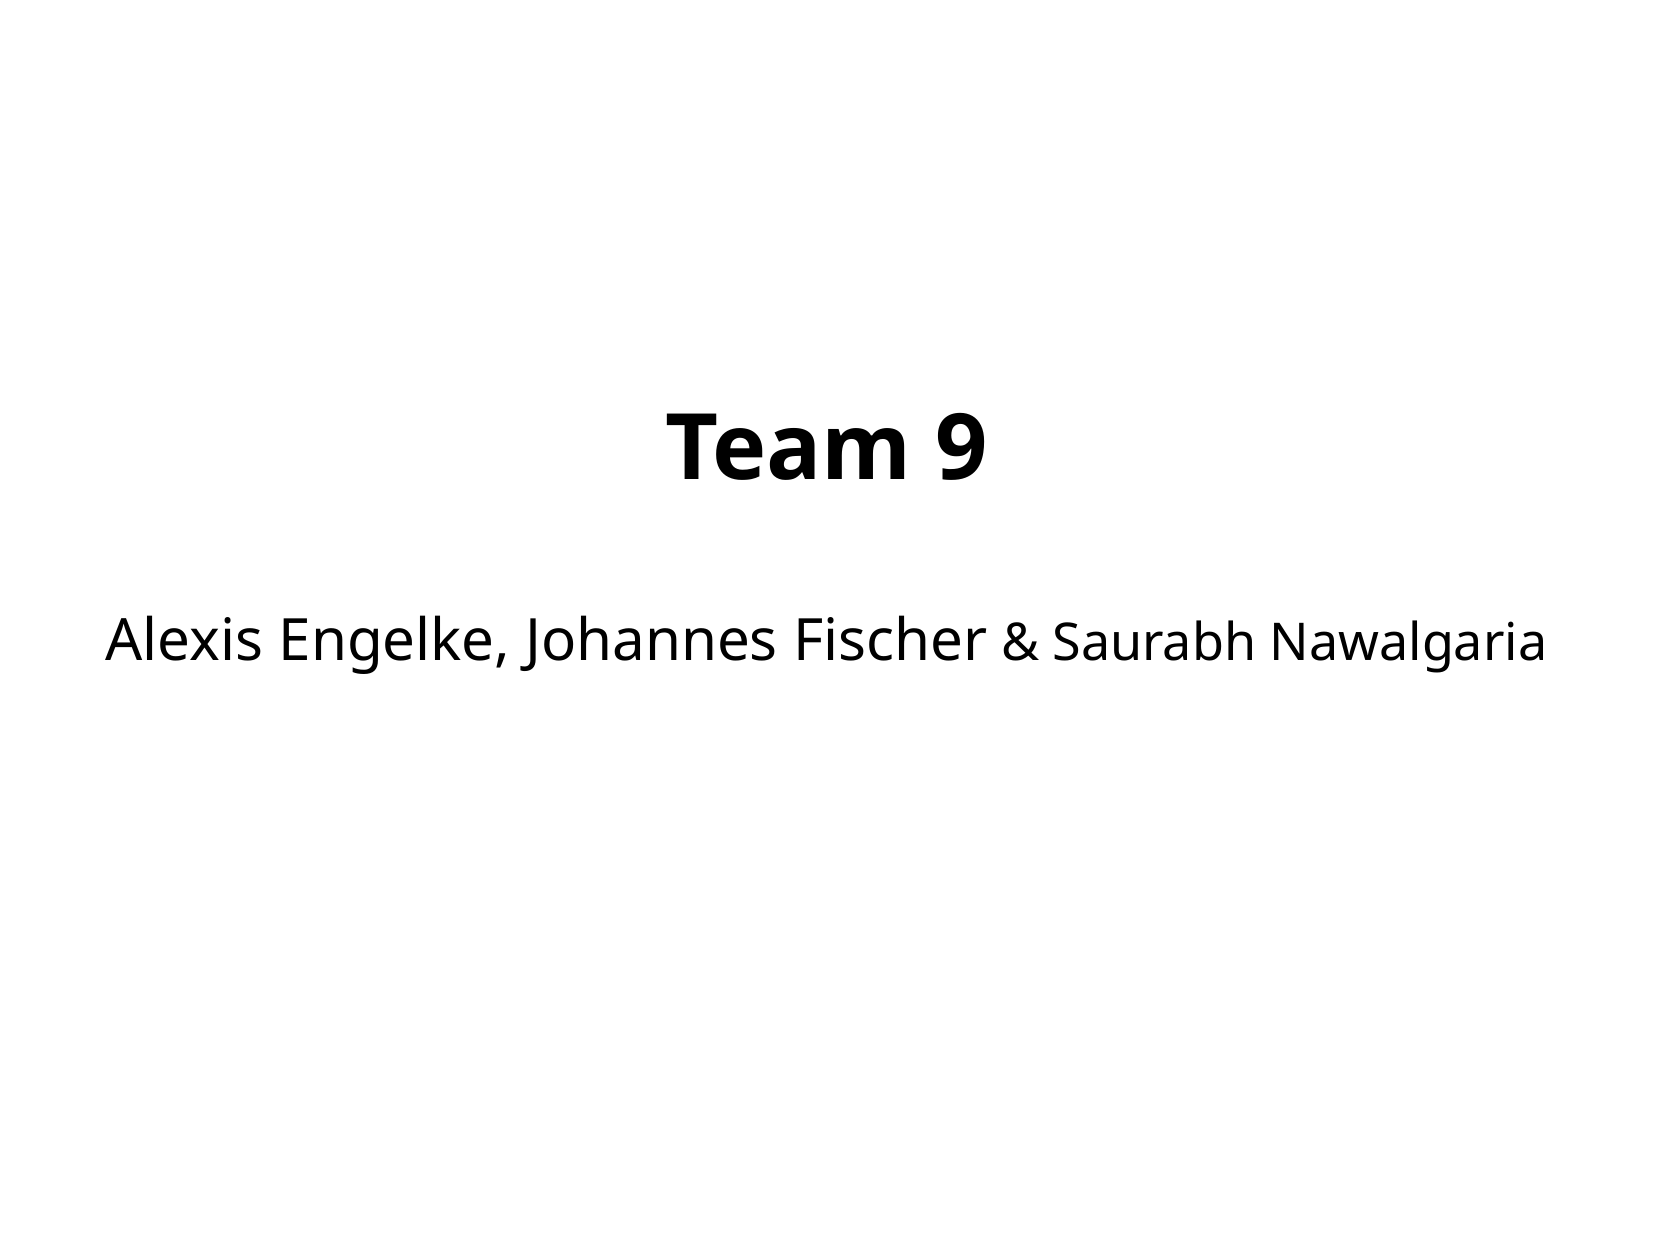

# Team 9
Alexis Engelke, Johannes Fischer & Saurabh Nawalgaria